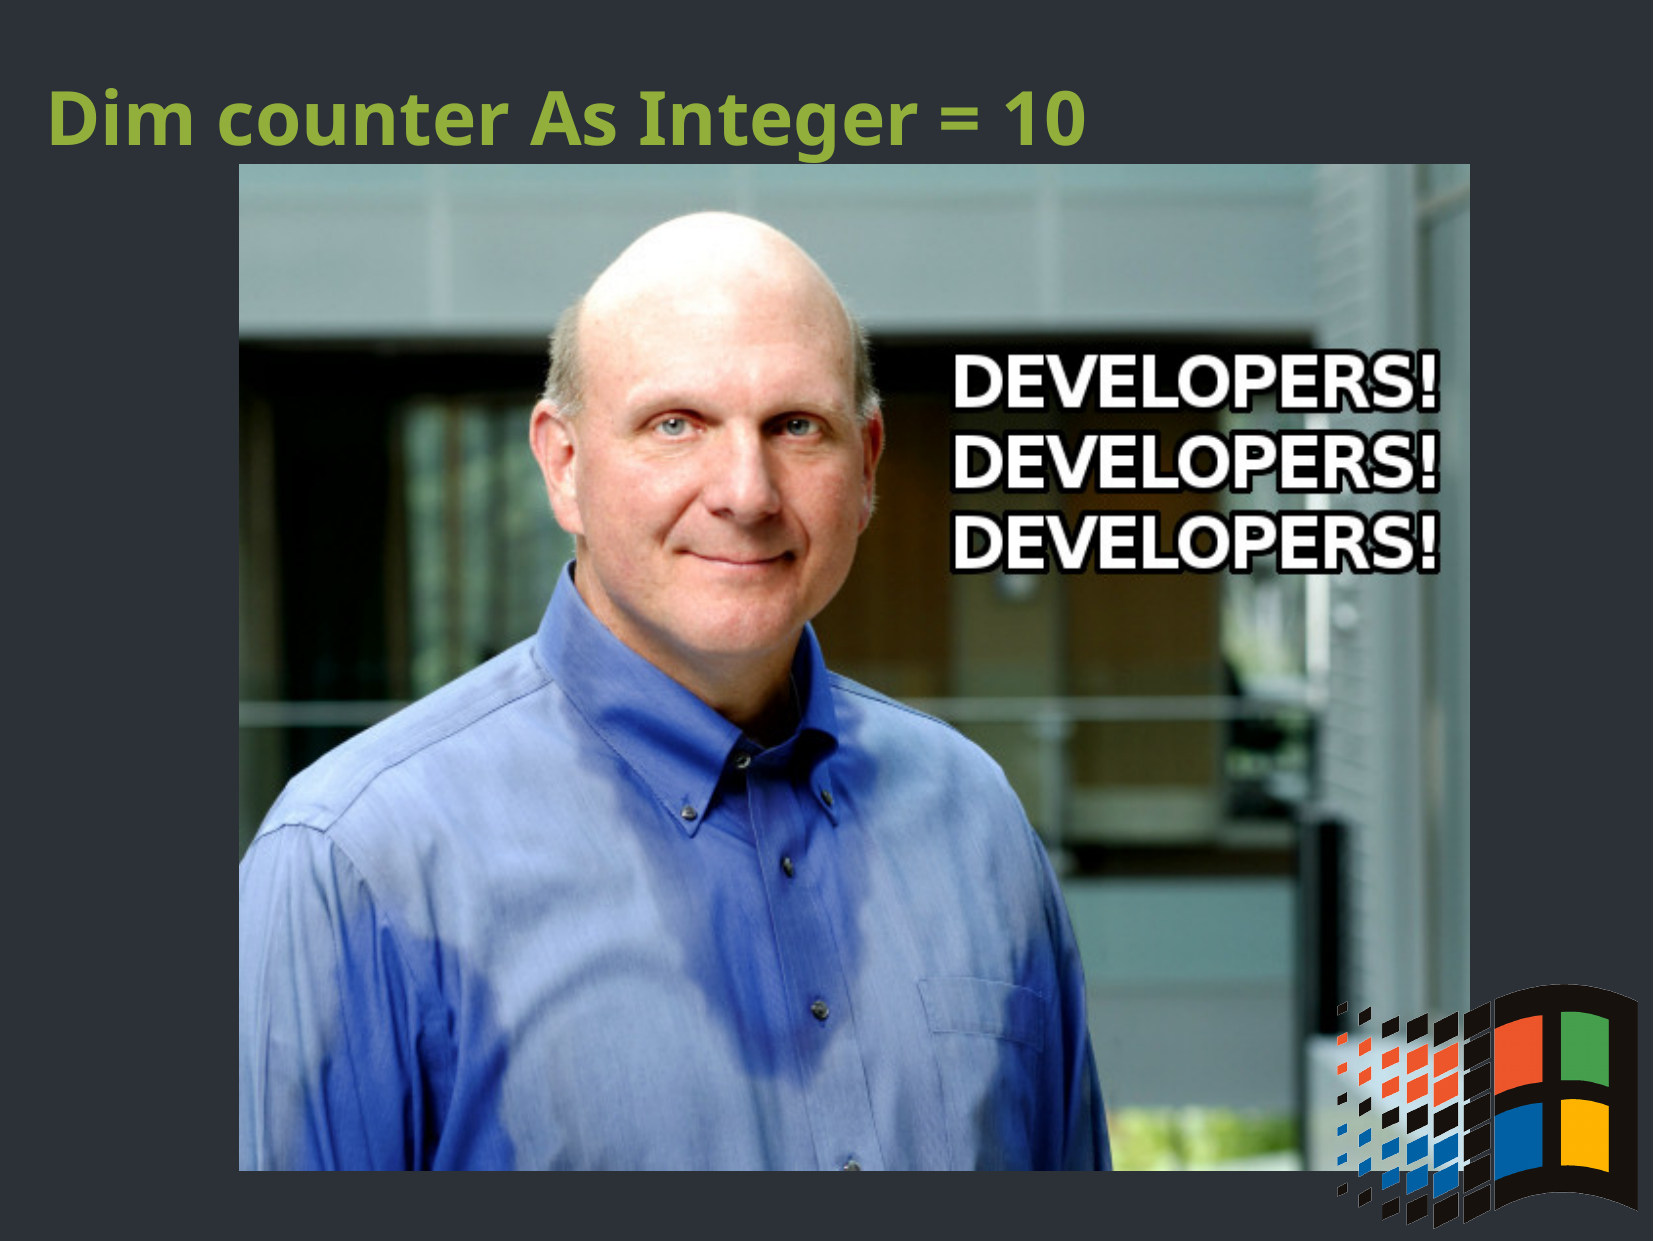

# Dim counter As Integer = 10